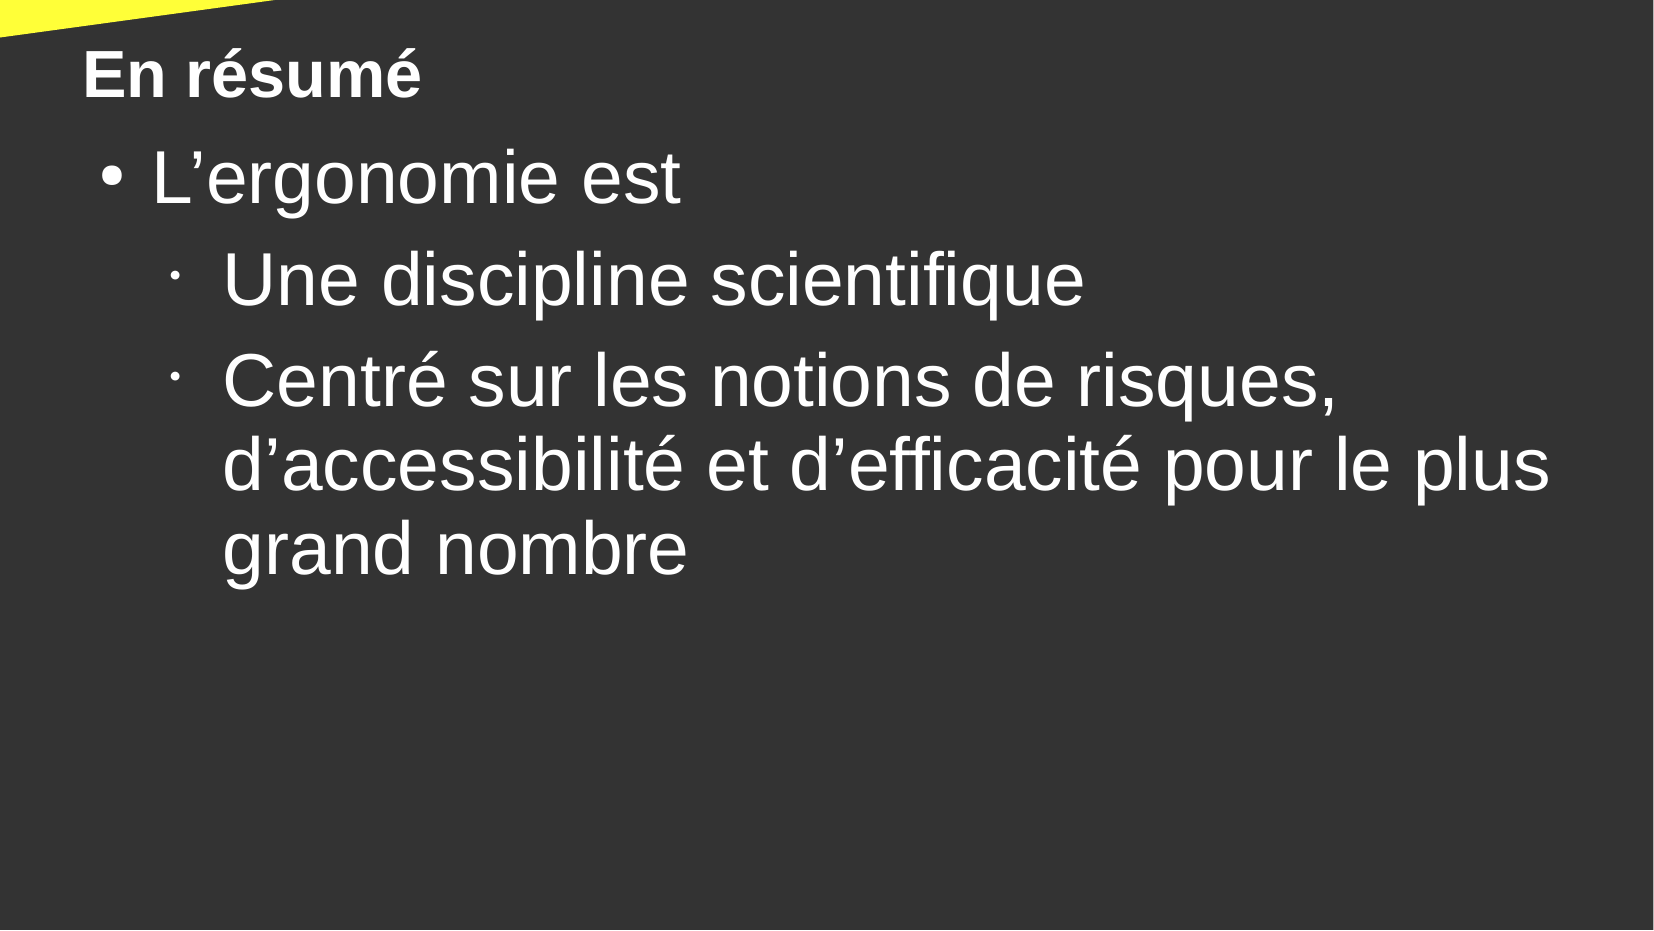

# En résumé
L’ergonomie est
Une discipline scientifique
Centré sur les notions de risques, d’accessibilité et d’efficacité pour le plus grand nombre